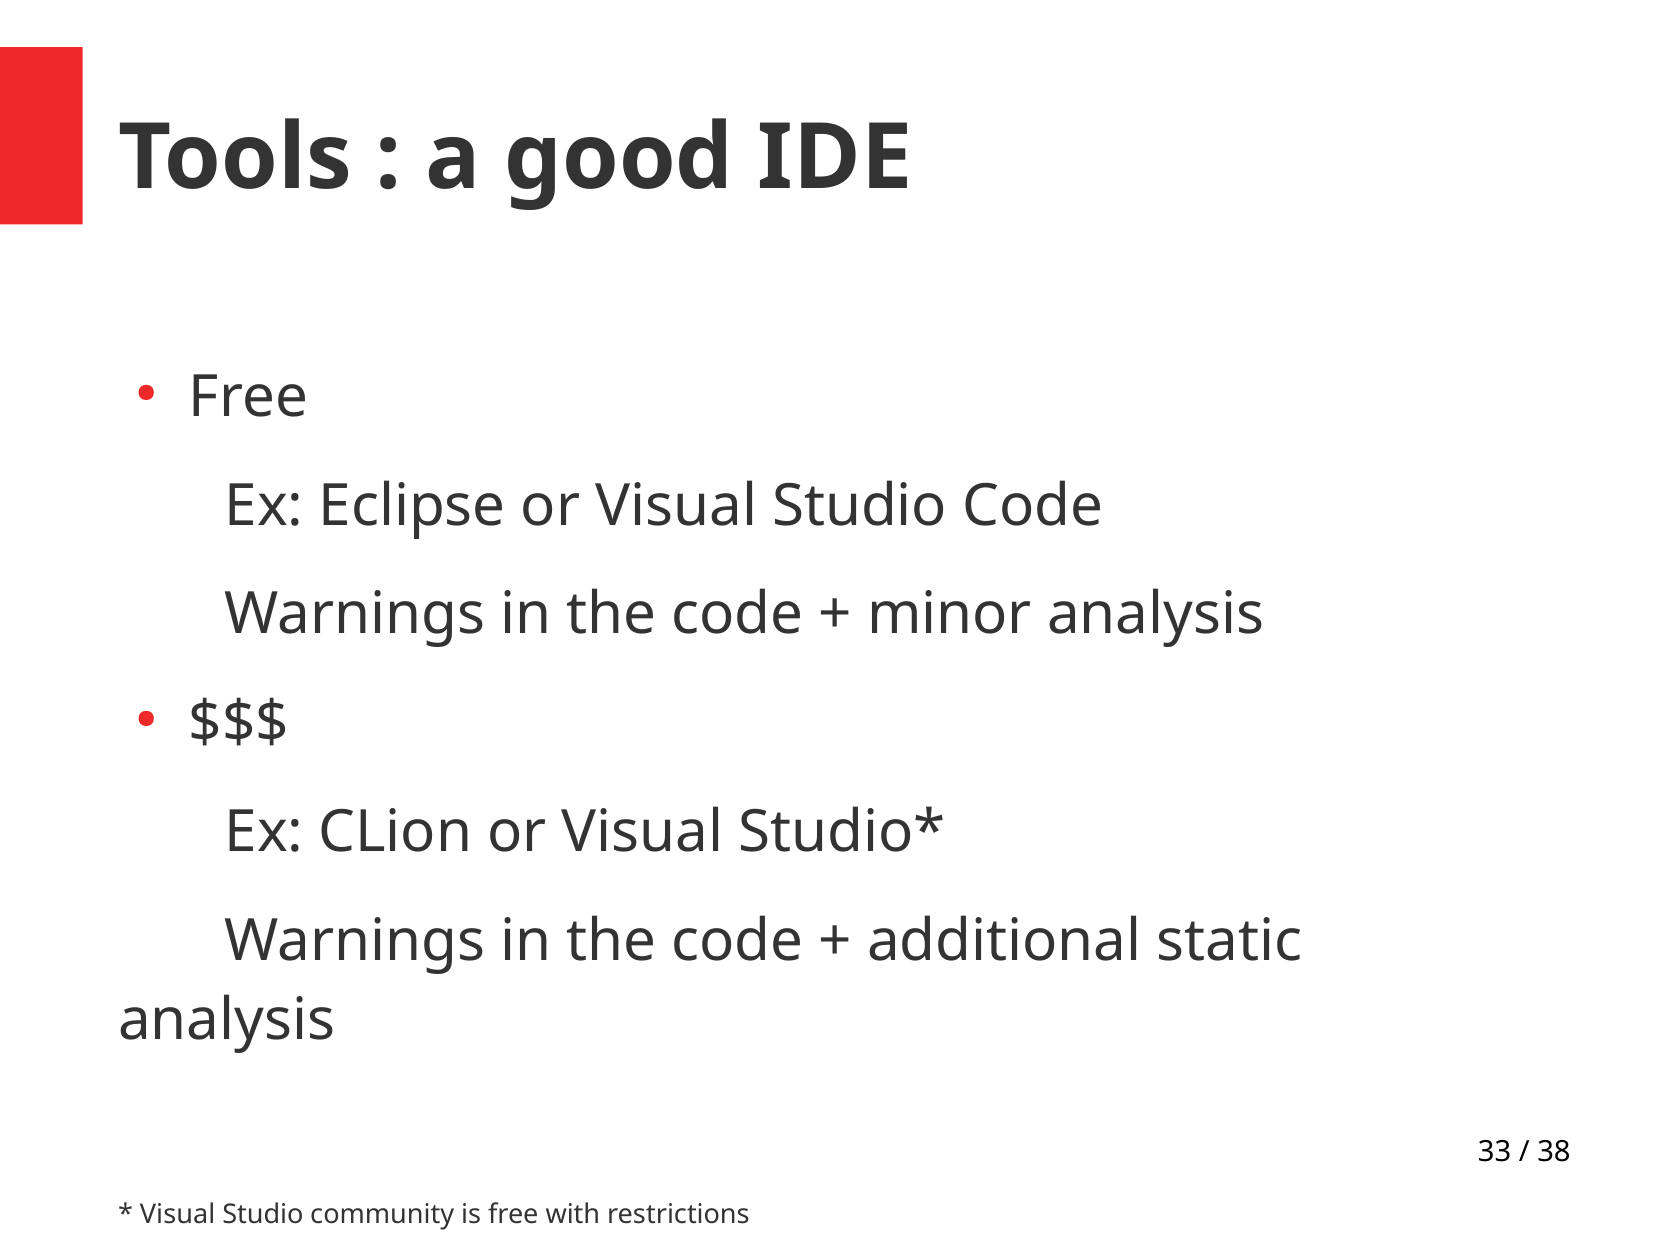

# Tools : a good IDE
Free
 Ex: Eclipse or Visual Studio Code
 Warnings in the code + minor analysis
$$$
 Ex: CLion or Visual Studio*
 Warnings in the code + additional static analysis
* Visual Studio community is free with restrictions
33